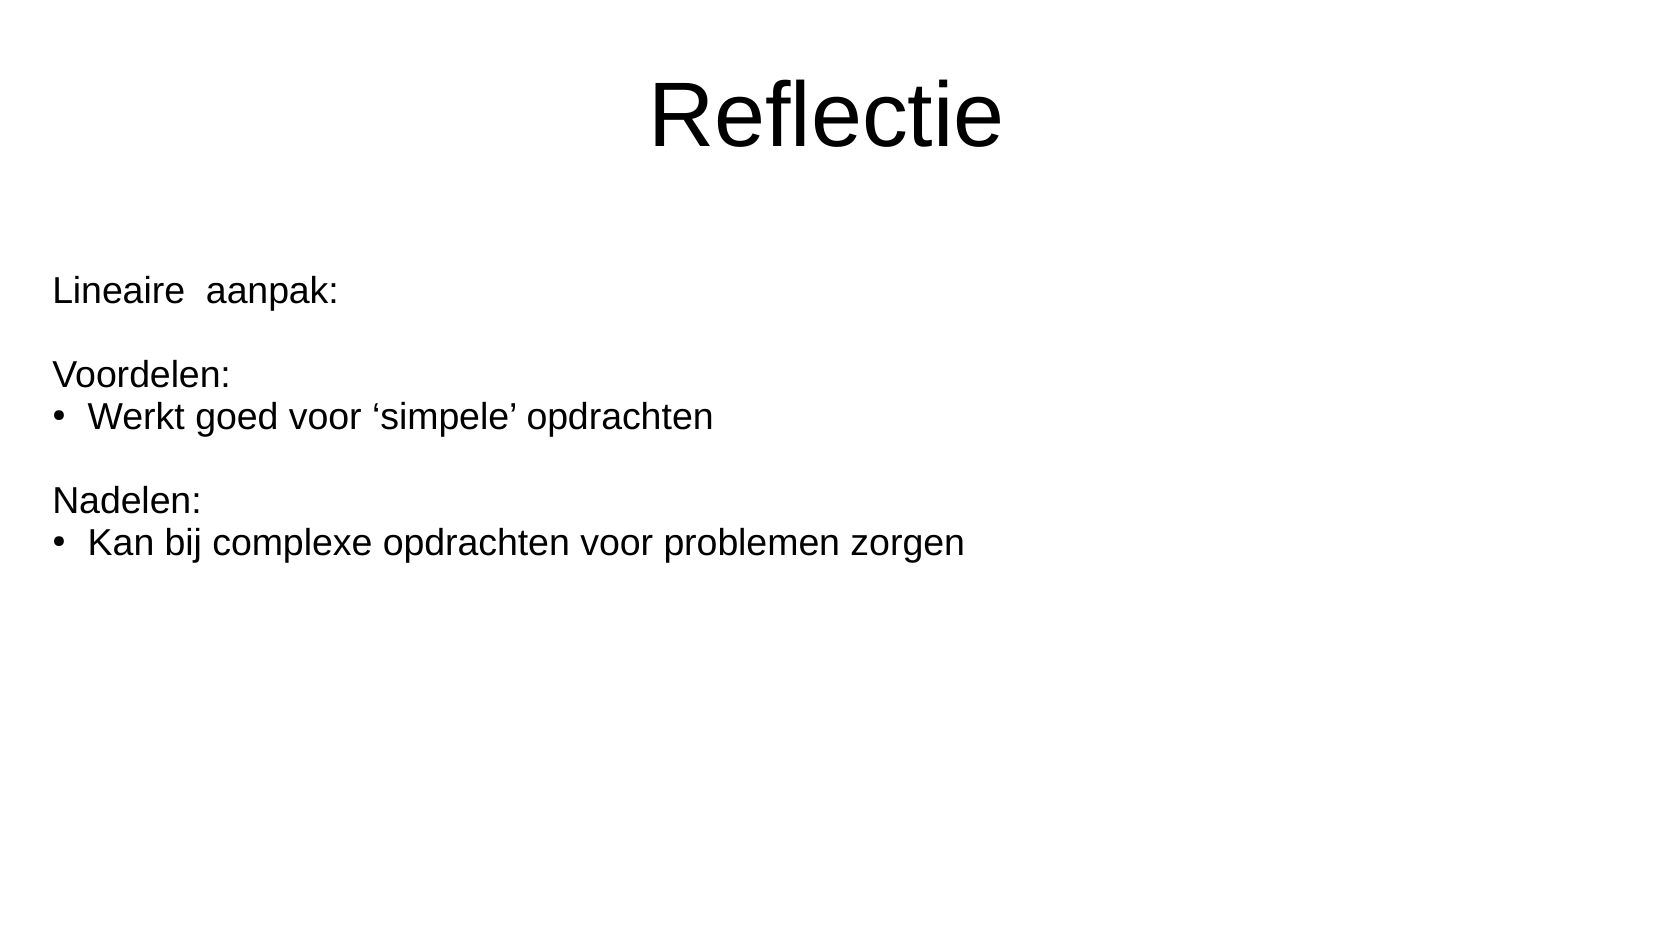

# Reflectie
Lineaire aanpak:
Voordelen:
Werkt goed voor ‘simpele’ opdrachten
Nadelen:
Kan bij complexe opdrachten voor problemen zorgen